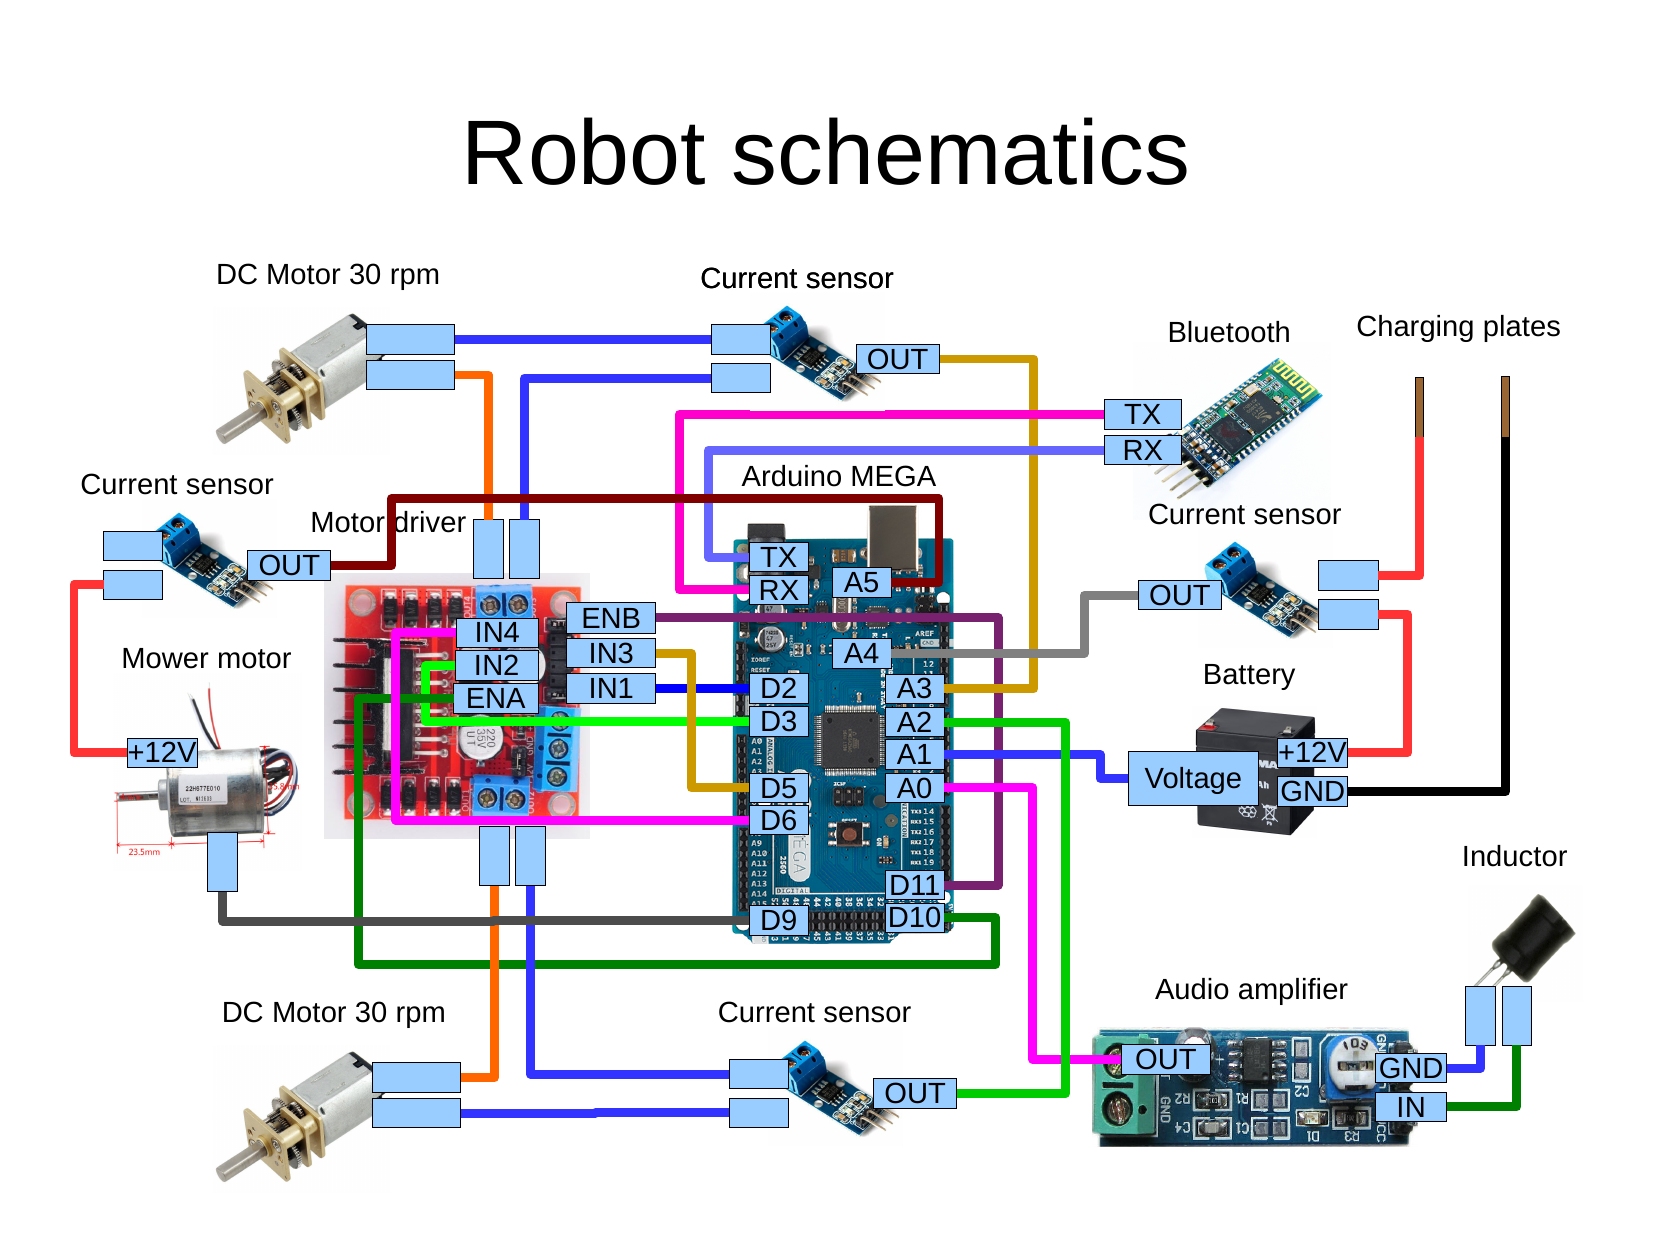

# Robot schematics
DC Motor 30 rpm
Current sensor
Current sensor
Charging plates
Bluetooth
OUT
OUT
TX
RX
Arduino MEGA
Current sensor
Current sensor
Motor driver
TX
OUT
A5
RX
OUT
ENB
IN4
Mower motor
IN3
A4
IN2
Battery
IN1
D2
A3
ENA
D3
A2
+12V
+12V
A1
Voltage
D5
A0
GND
D6
Inductor
D11
D10
D9
Audio amplifier
DC Motor 30 rpm
Current sensor
OUT
GND
OUT
IN